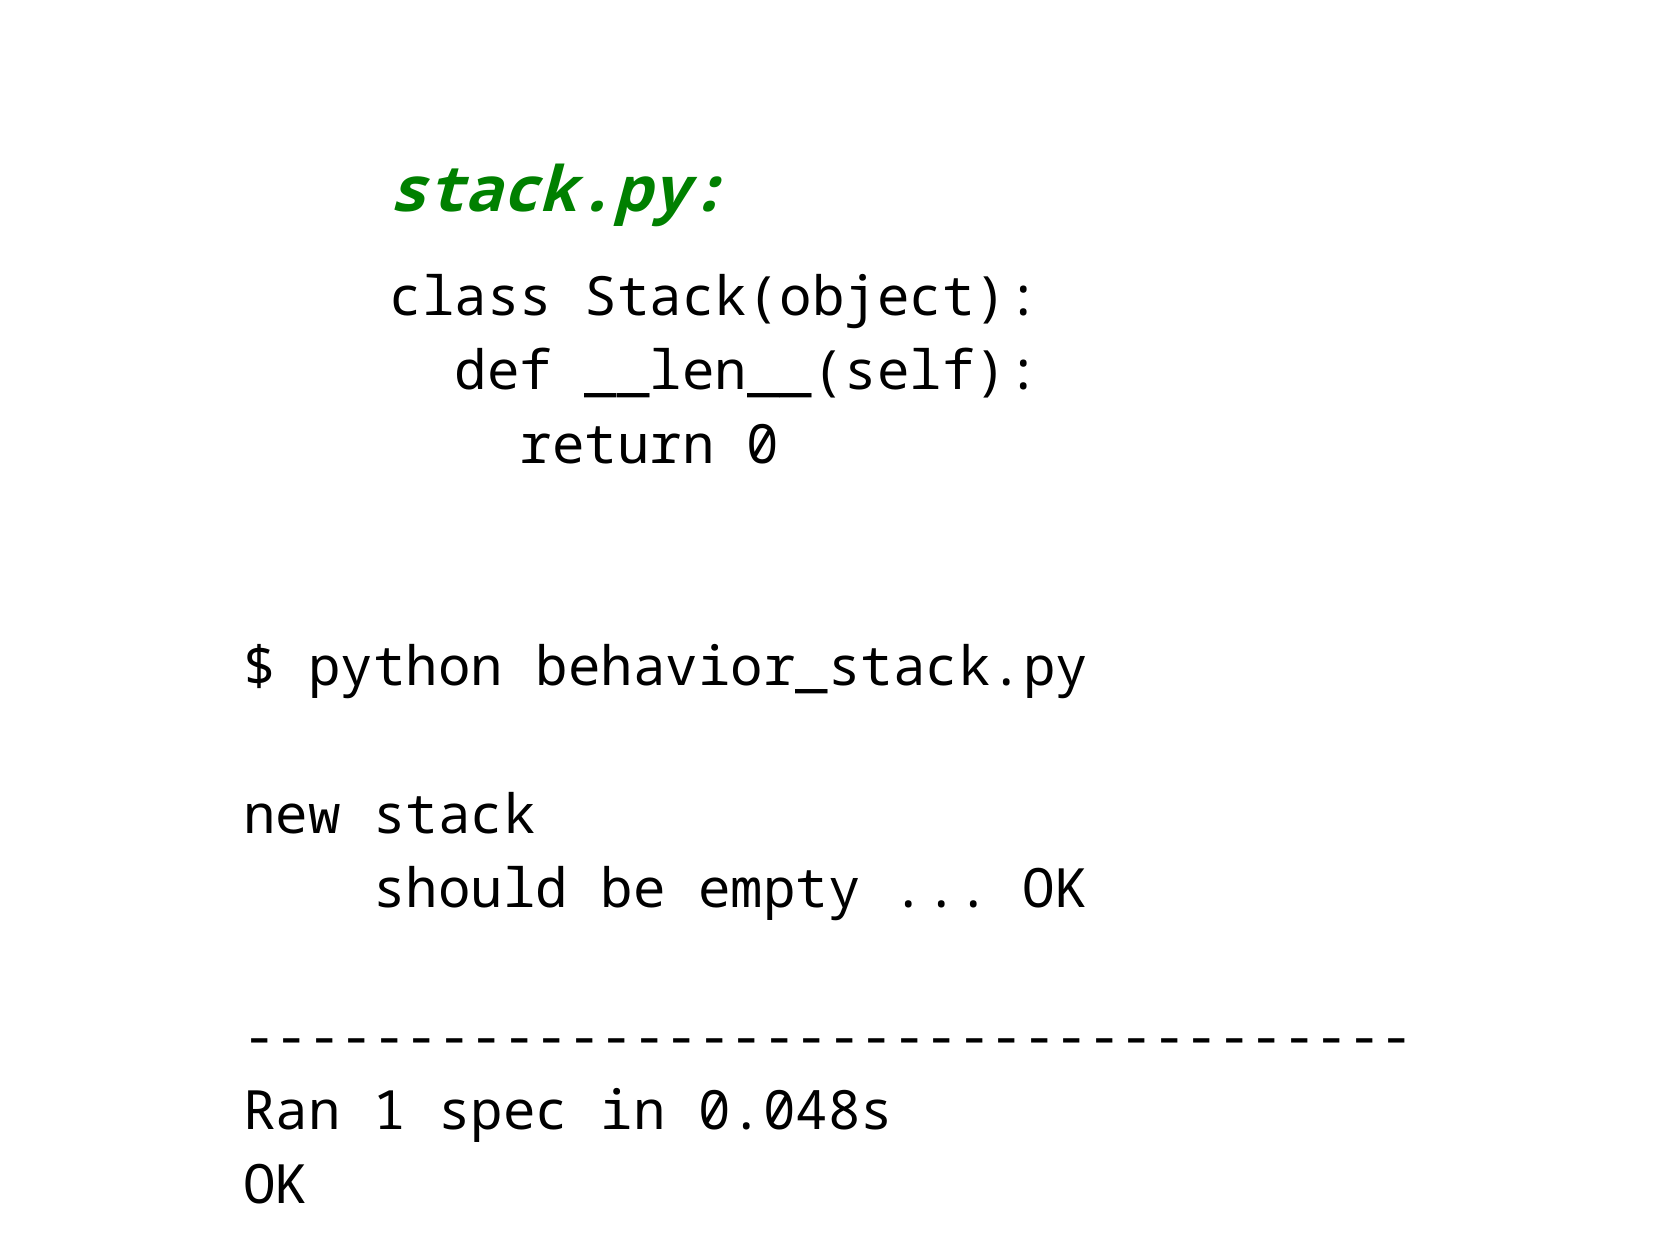

stack.py:
class Stack(object):
 def __len__(self):
 return 0
$ python behavior_stack.py
new stack
 should be empty ... OK
------------------------------------
Ran 1 spec in 0.048s
OK